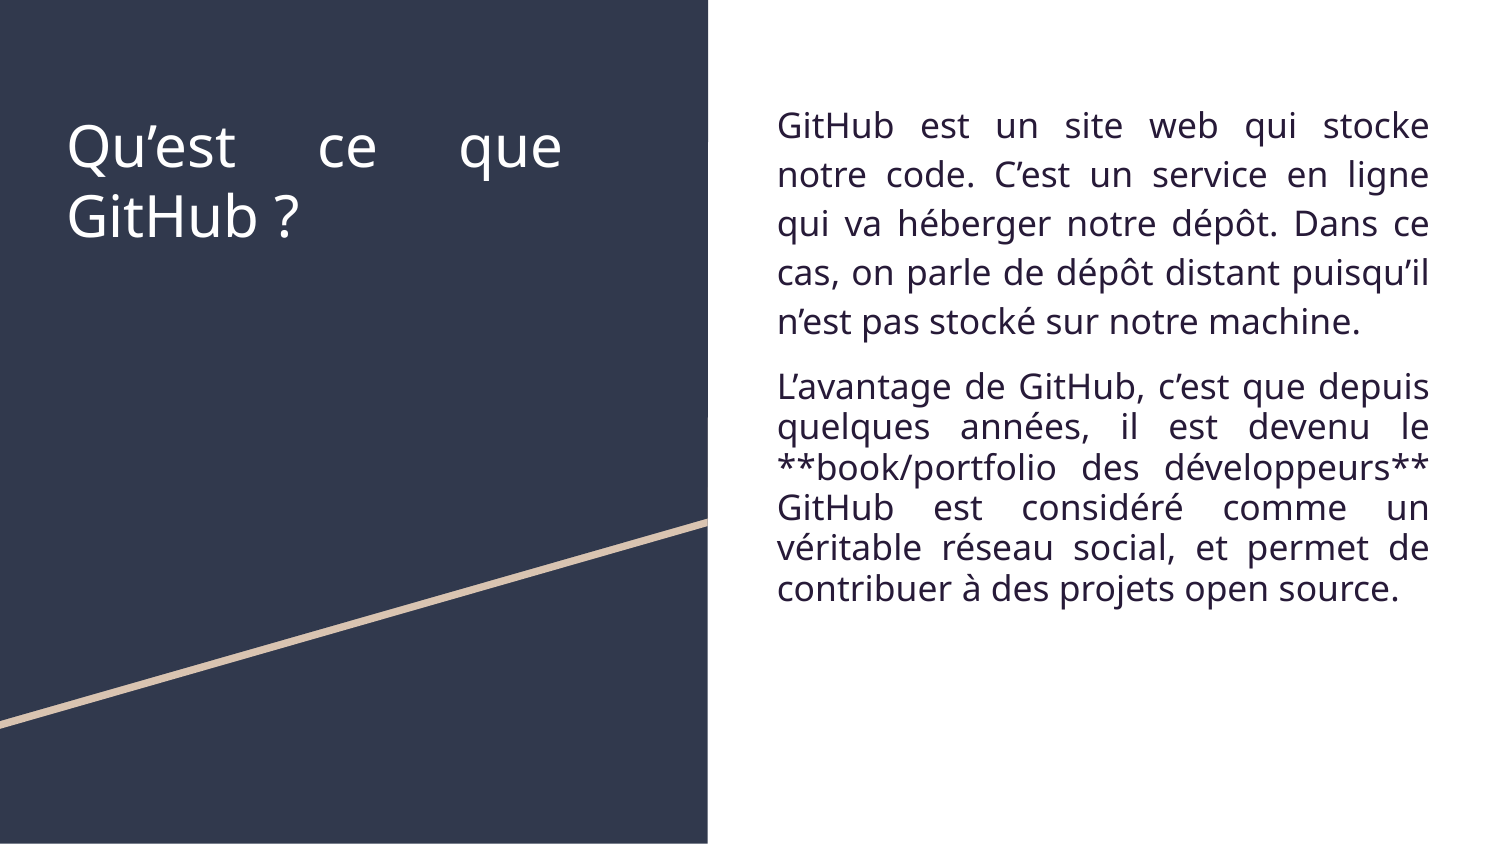

GitHub est un site web qui stocke notre code. C’est un service en ligne qui va héberger notre dépôt. Dans ce cas, on parle de dépôt distant puisqu’il n’est pas stocké sur notre machine.
L’avantage de GitHub, c’est que depuis quelques années, il est devenu le **book/portfolio des développeurs** GitHub est considéré comme un véritable réseau social, et permet de contribuer à des projets open source.
# Qu’est ce que GitHub ?